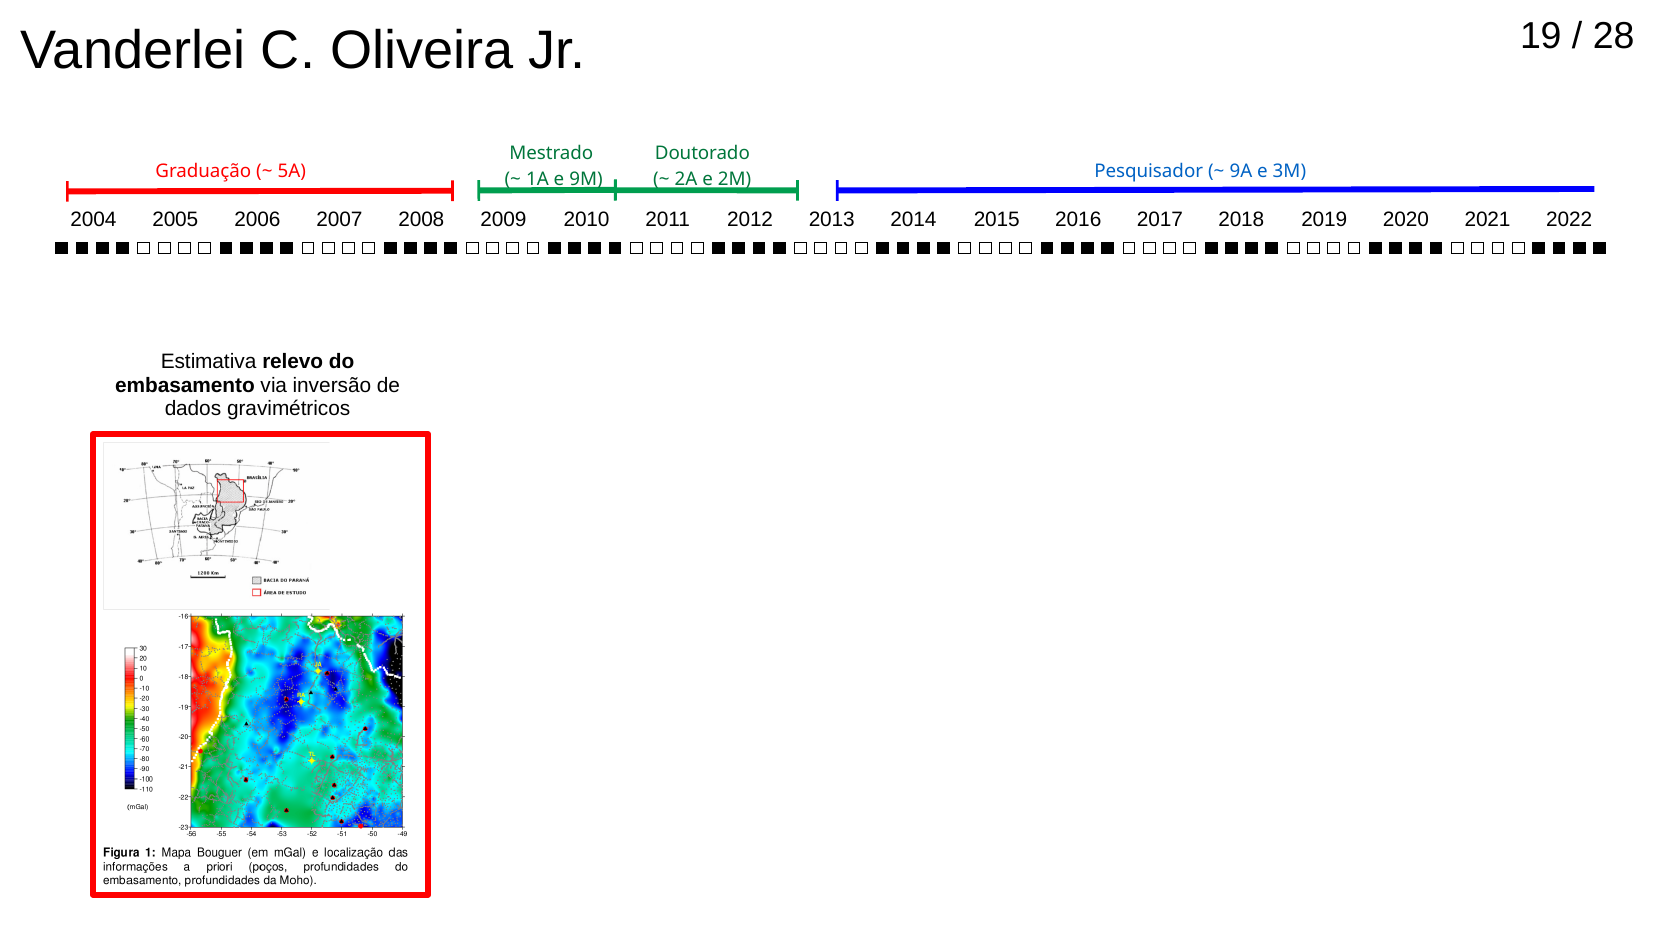

Vanderlei C. Oliveira Jr.
Mestrado
(~ 1A e 9M)
Doutorado
(~ 2A e 2M)
Graduação (~ 5A)
Pesquisador (~ 9A e 3M)
2004
2005
2006
2007
2008
2009
2010
2011
2012
2013
2014
2015
2016
2017
2018
2019
2020
2021
2022
Estimativa relevo do embasamento via inversão de dados gravimétricos